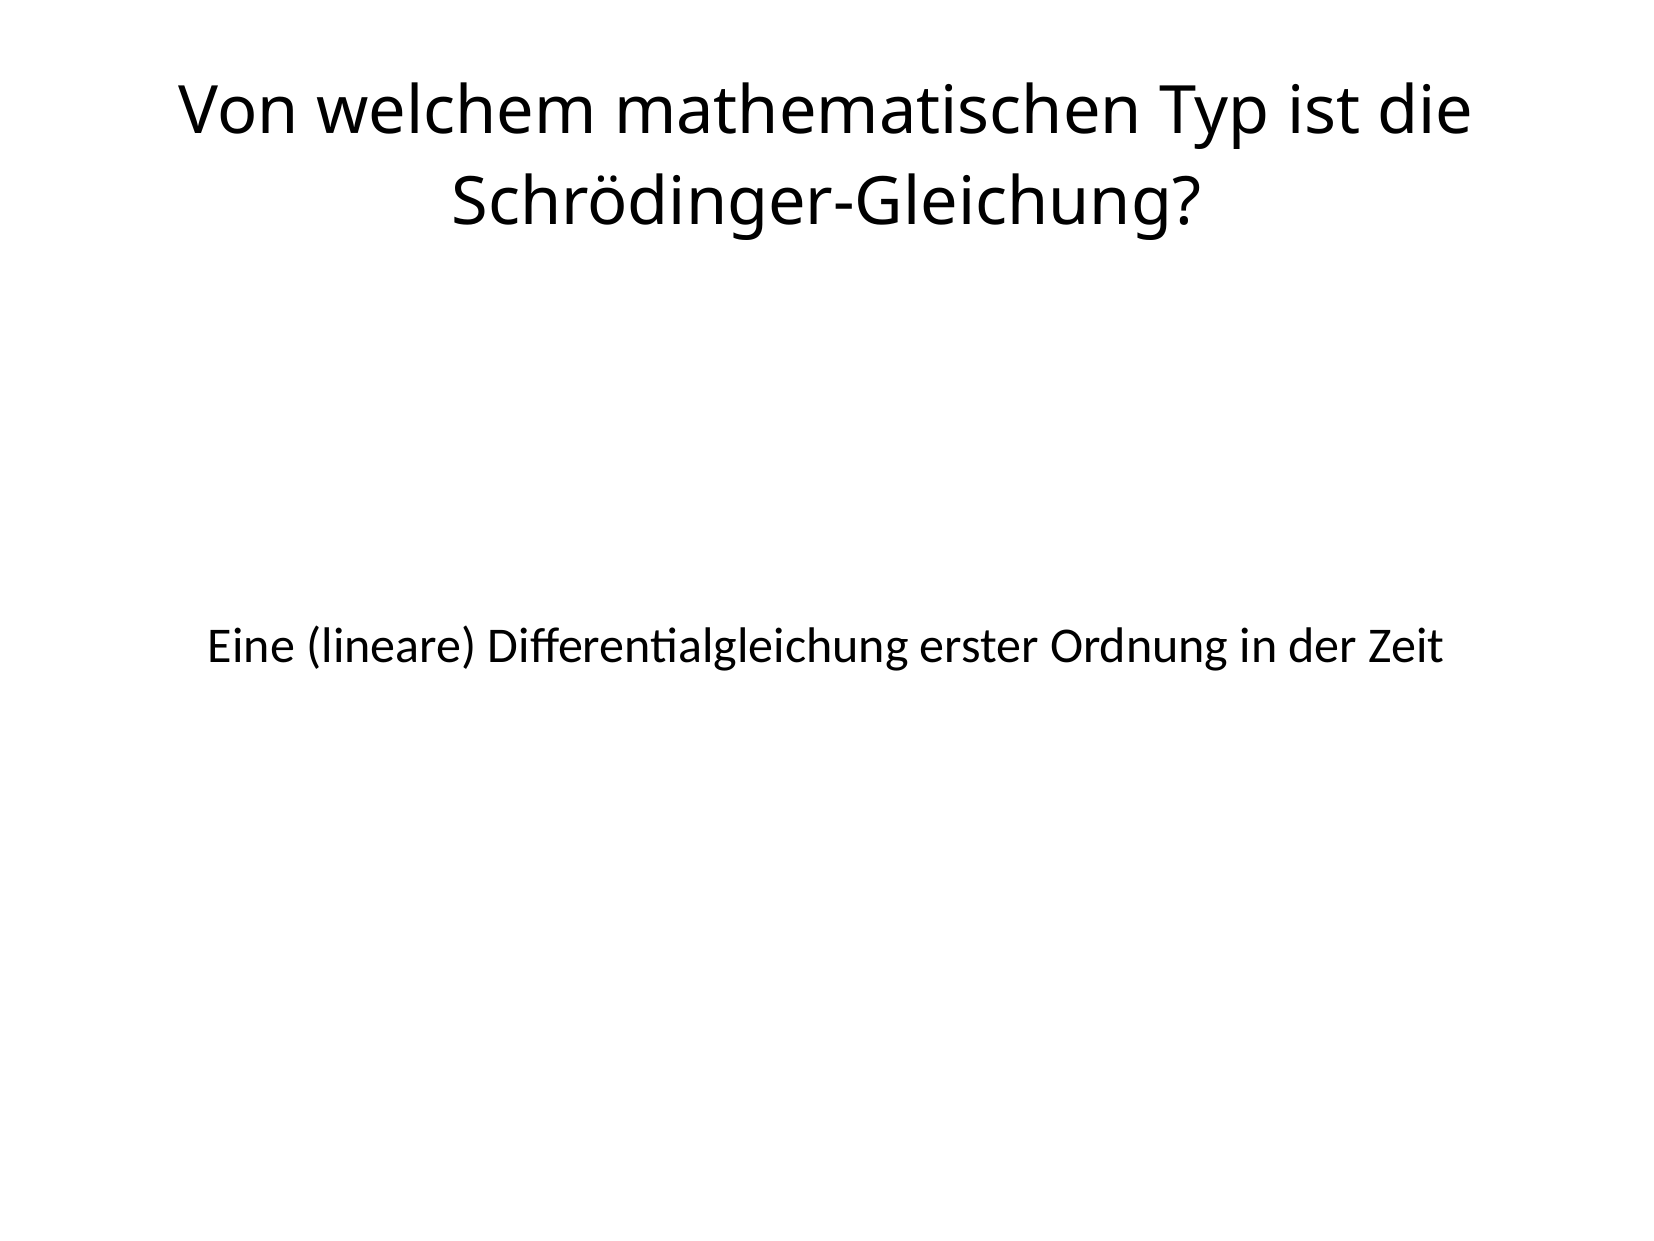

# Von welchem mathematischen Typ ist die Schrödinger-Gleichung?
Eine (lineare) Differentialgleichung erster Ordnung in der Zeit